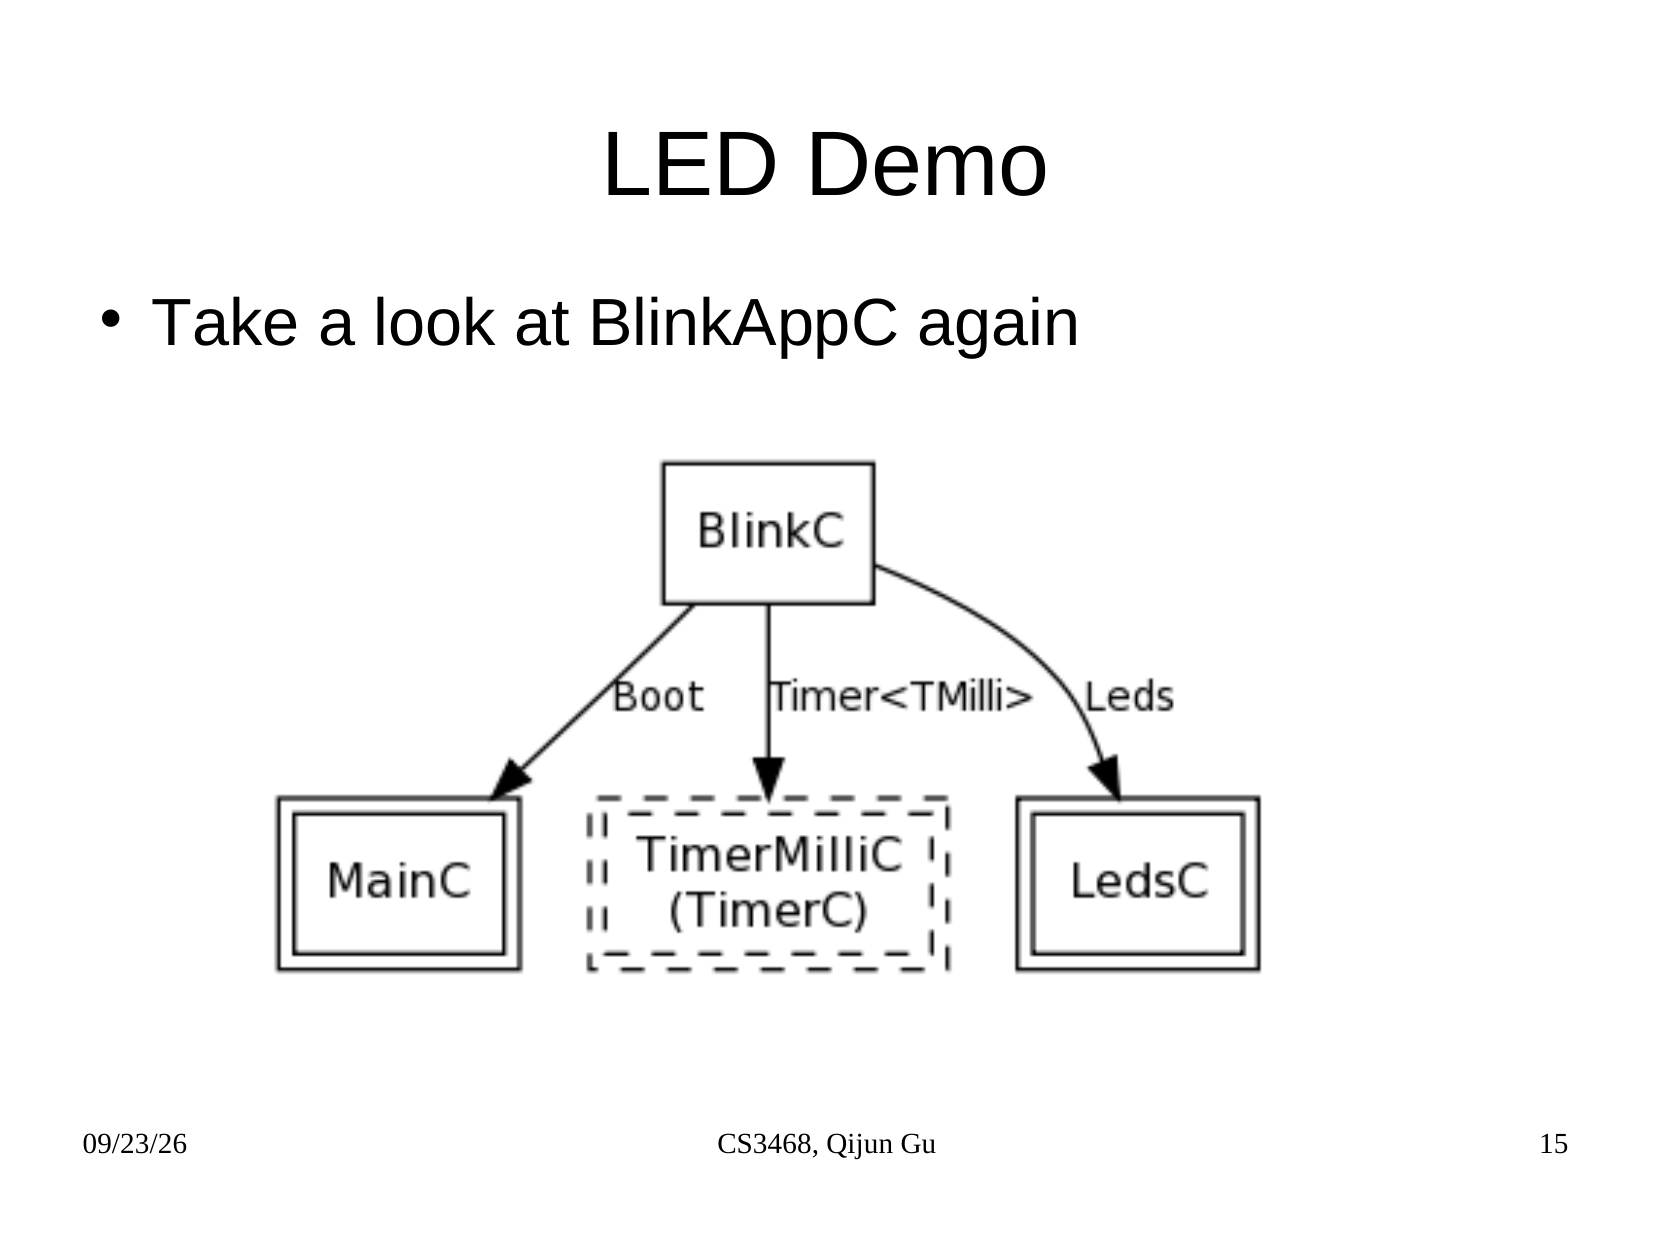

# LED Demo
Take a look at BlinkAppC again
CS3468, Qijun Gu
15